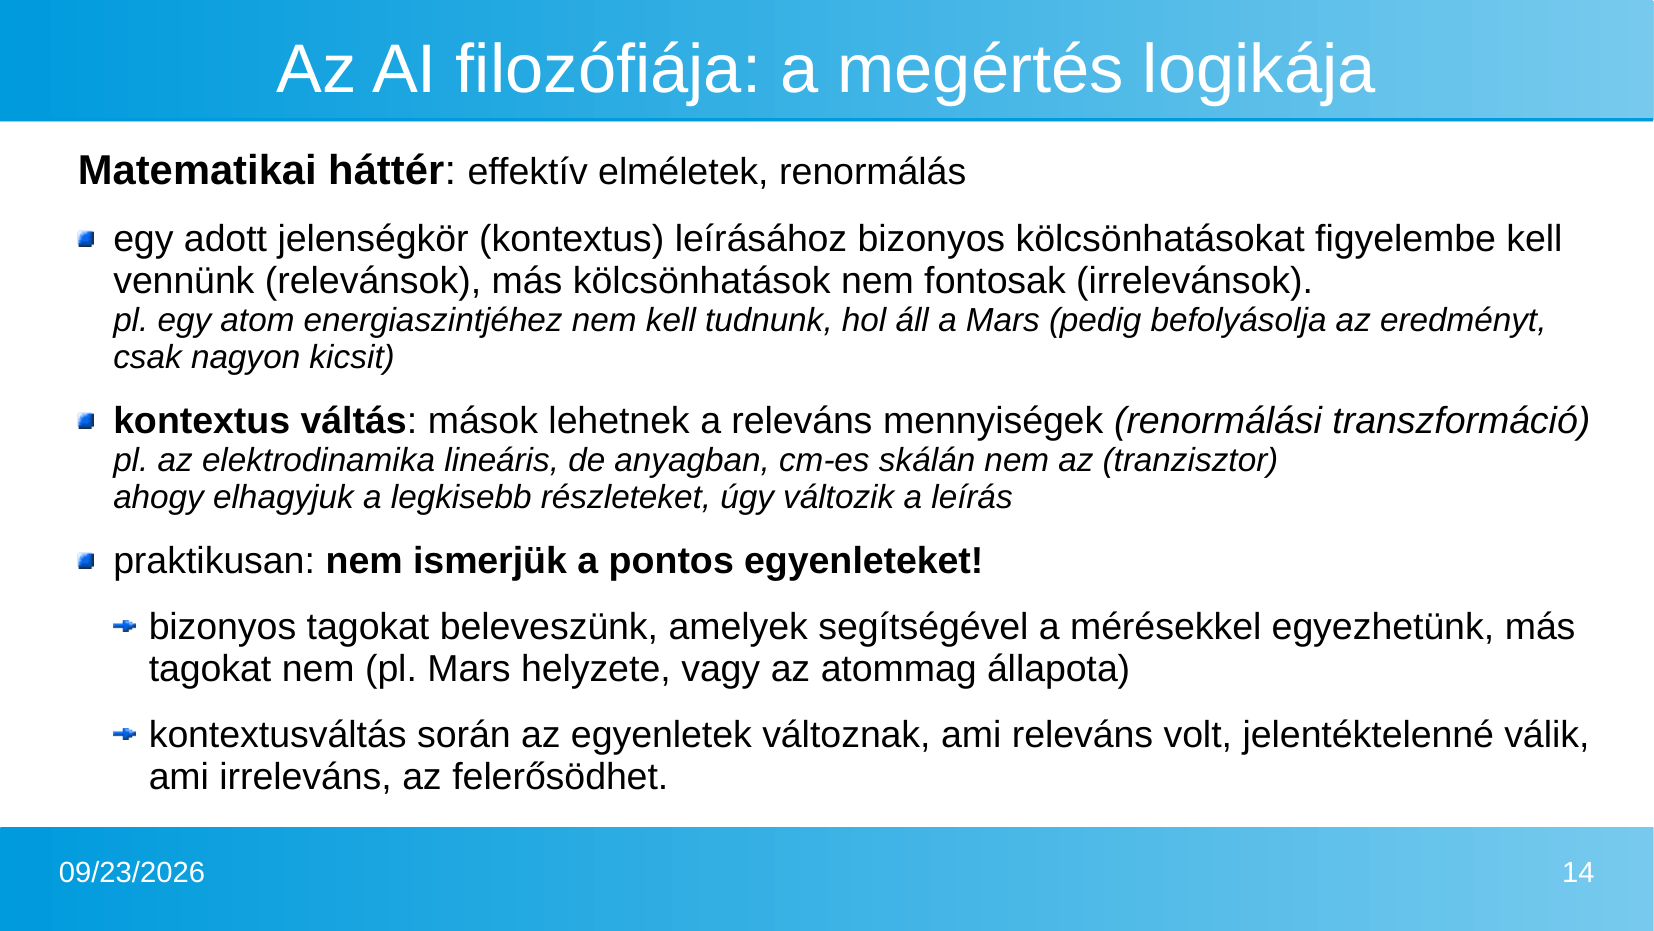

# Az AI filozófiája: a megértés logikája
Matematikai háttér: effektív elméletek, renormálás
egy adott jelenségkör (kontextus) leírásához bizonyos kölcsönhatásokat figyelembe kell vennünk (relevánsok), más kölcsönhatások nem fontosak (irrelevánsok).
pl. egy atom energiaszintjéhez nem kell tudnunk, hol áll a Mars (pedig befolyásolja az eredményt, csak nagyon kicsit)
kontextus váltás: mások lehetnek a releváns mennyiségek (renormálási transzformáció)
pl. az elektrodinamika lineáris, de anyagban, cm-es skálán nem az (tranzisztor)
ahogy elhagyjuk a legkisebb részleteket, úgy változik a leírás
praktikusan: nem ismerjük a pontos egyenleteket!
bizonyos tagokat beleveszünk, amelyek segítségével a mérésekkel egyezhetünk, más tagokat nem (pl. Mars helyzete, vagy az atommag állapota)
kontextusváltás során az egyenletek változnak, ami releváns volt, jelentéktelenné válik, ami irreleváns, az felerősödhet.
14